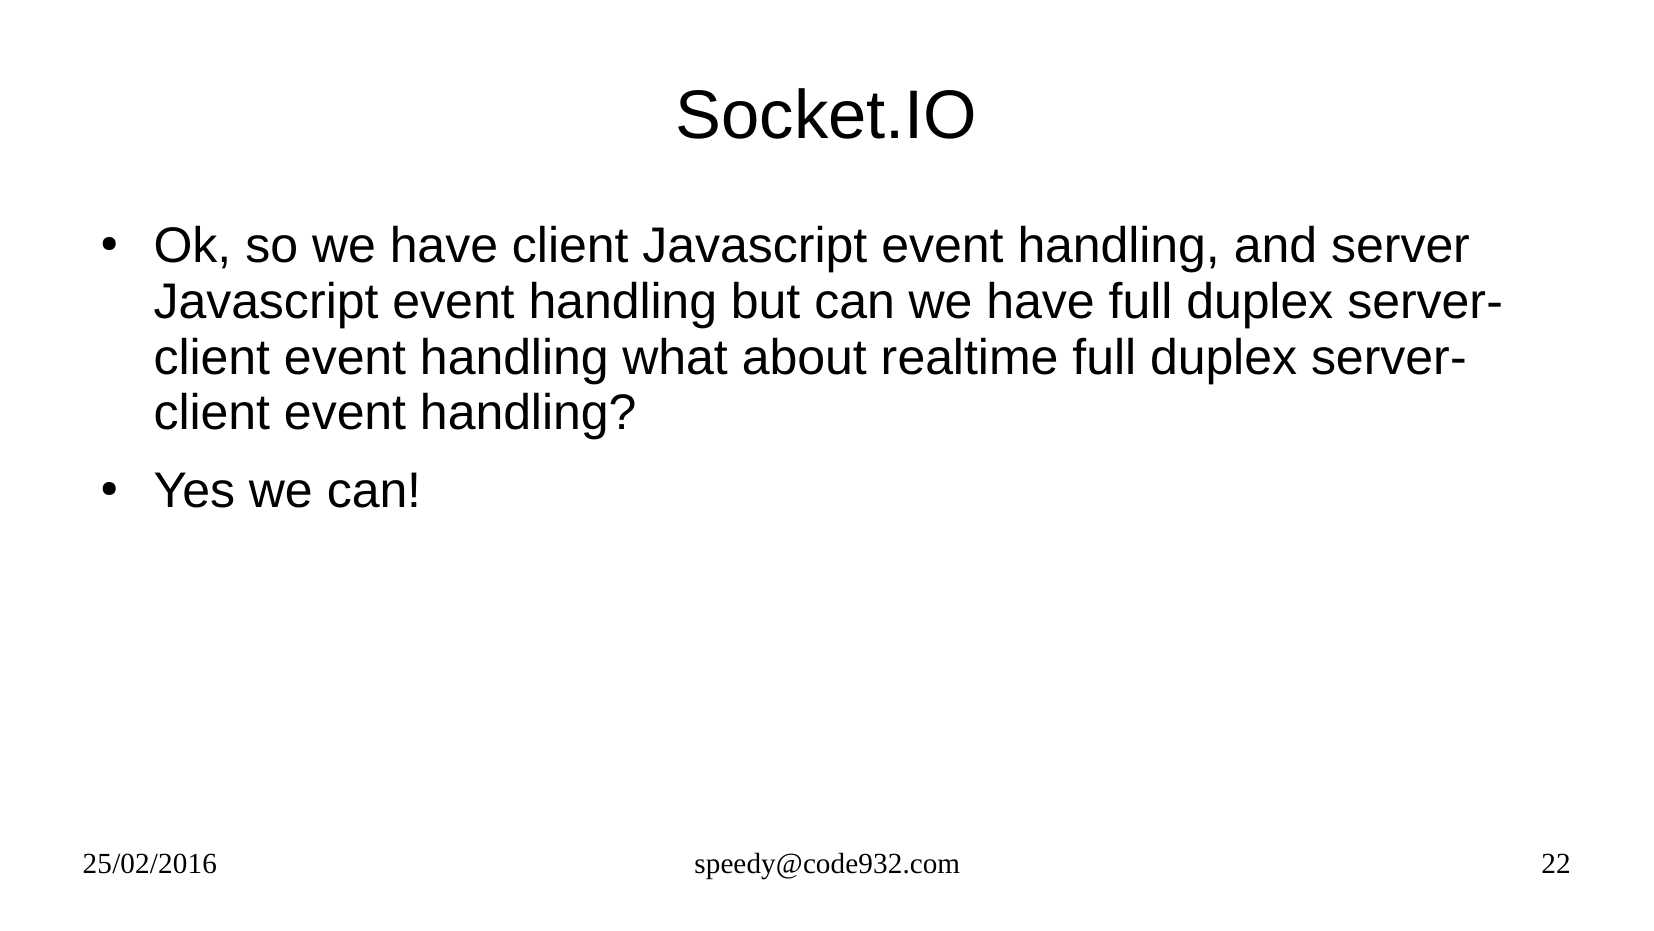

# Socket.IO
Ok, so we have client Javascript event handling, and server Javascript event handling but can we have full duplex server-client event handling what about realtime full duplex server-client event handling?
Yes we can!
25/02/2016
speedy@code932.com
22